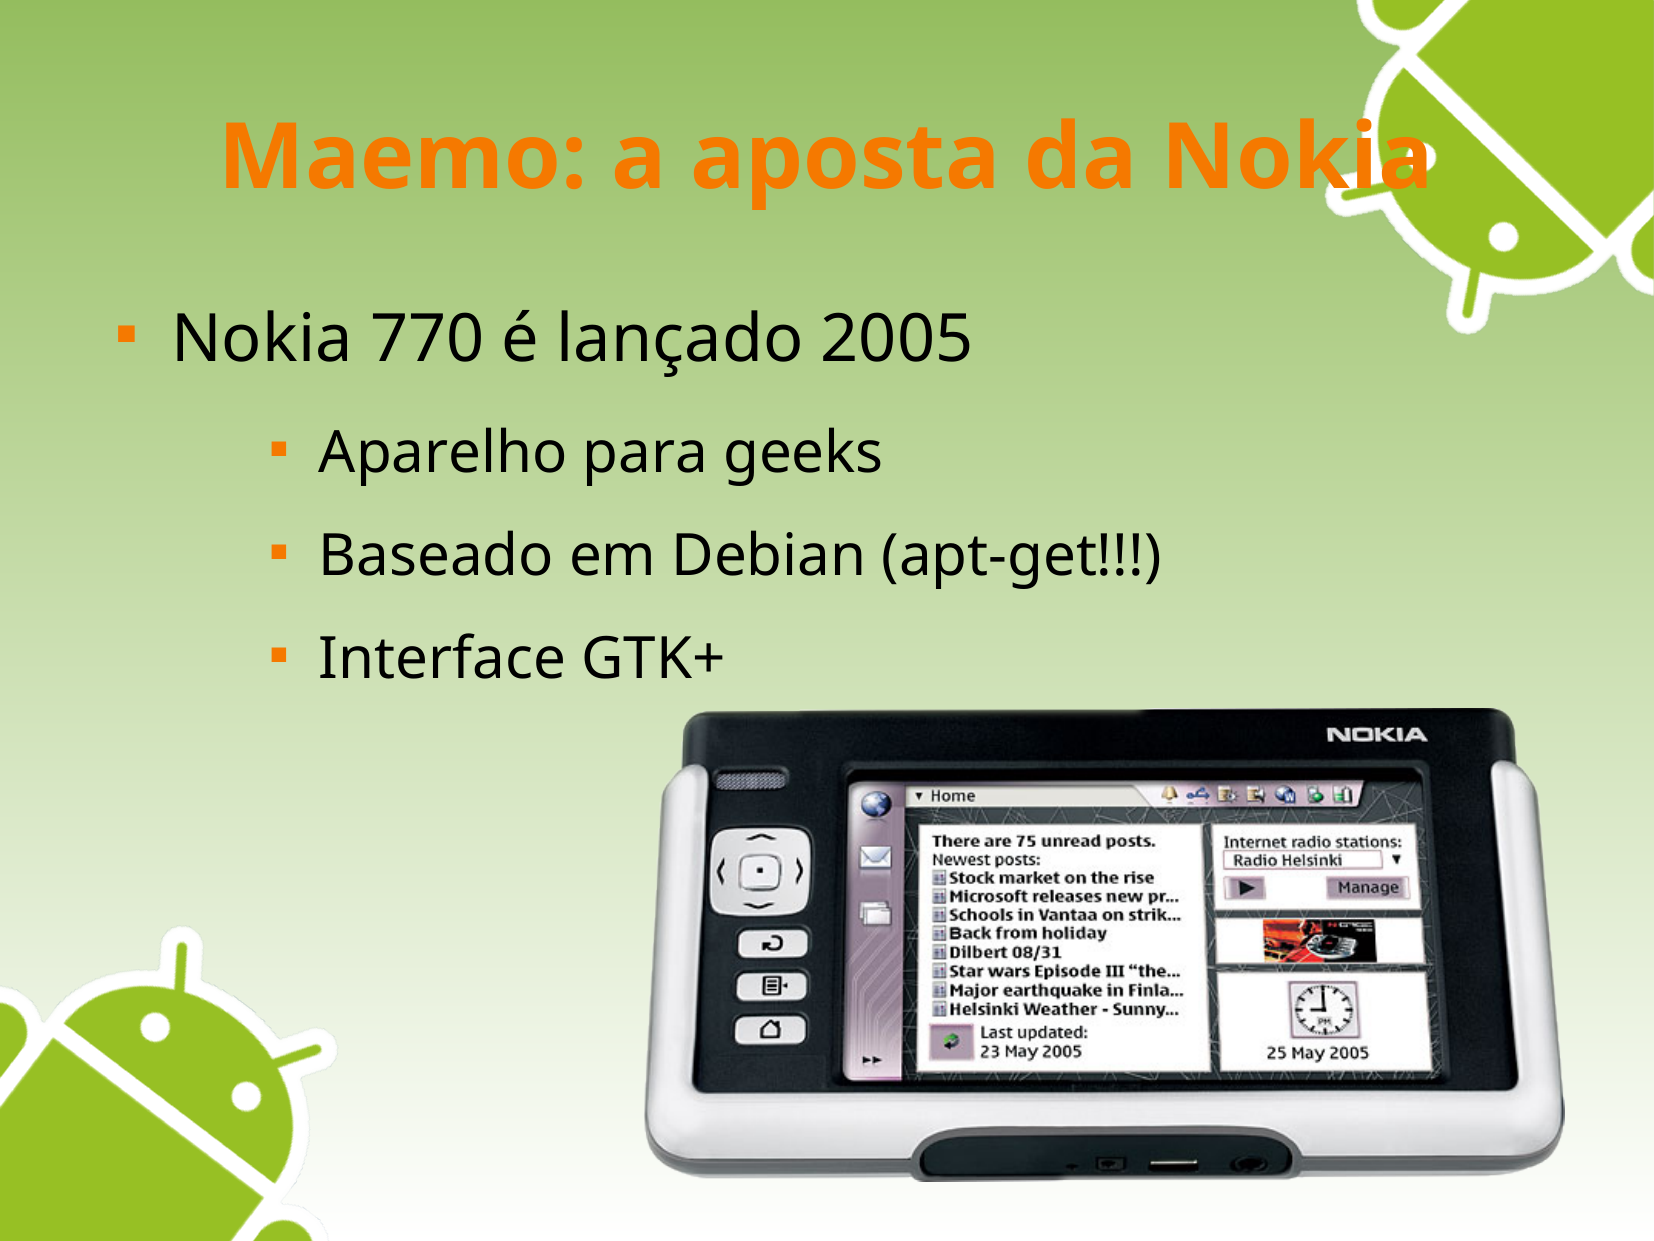

# Maemo: a aposta da Nokia
Nokia 770 é lançado 2005
Aparelho para geeks
Baseado em Debian (apt-get!!!)
Interface GTK+